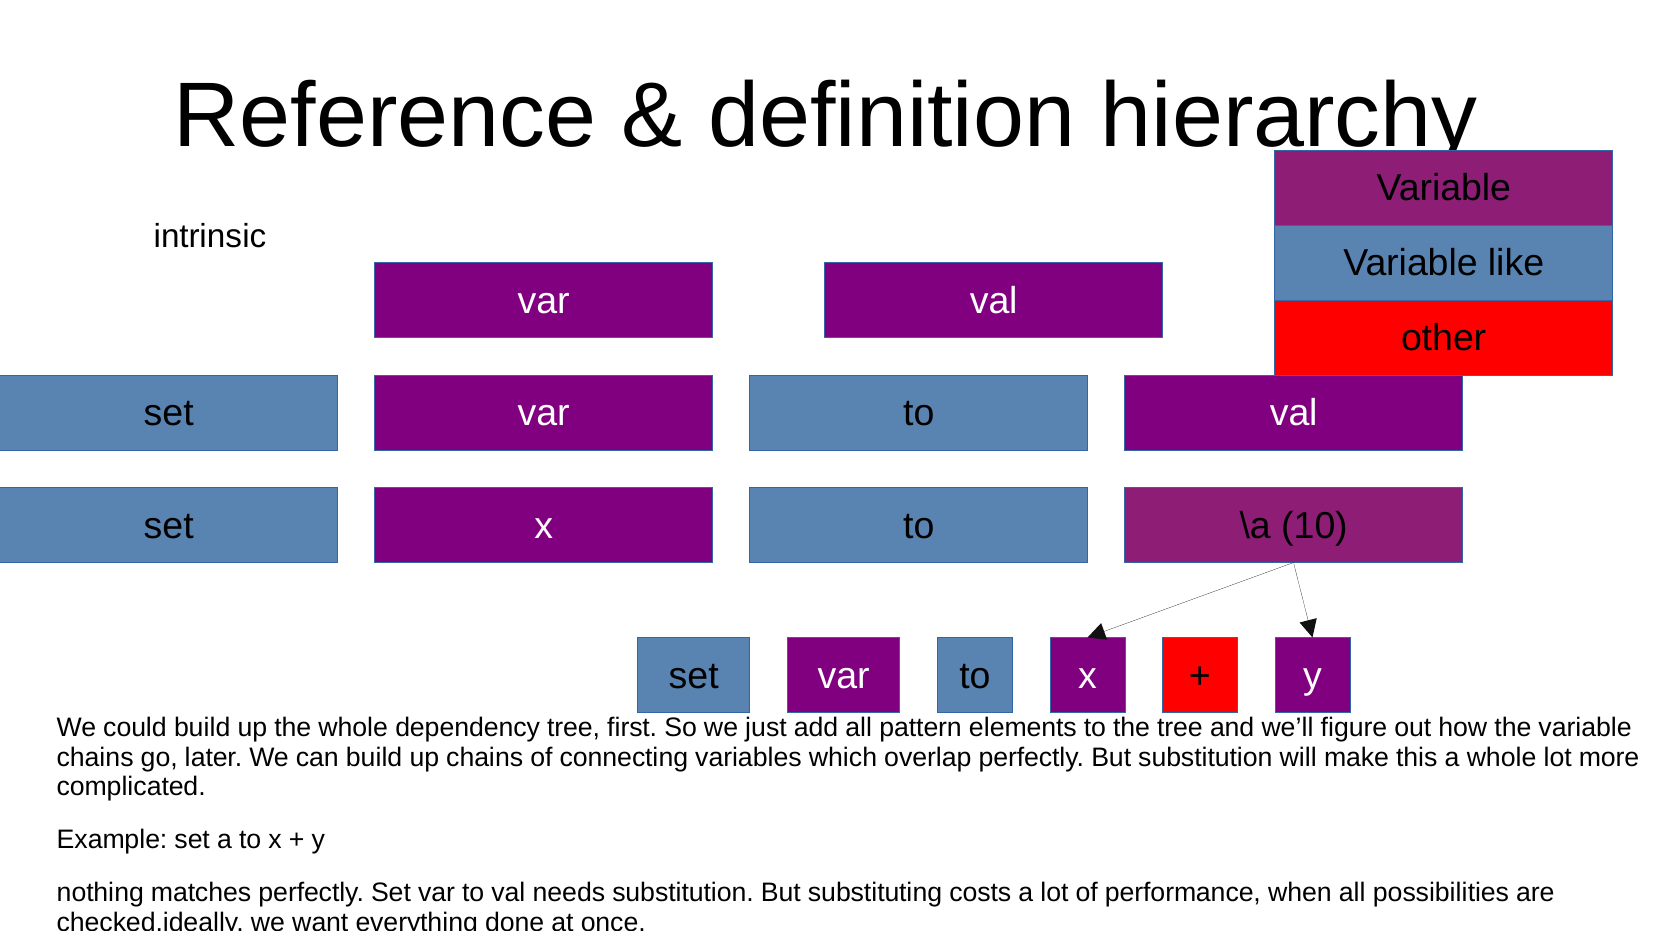

# Reference & definition hierarchy
Variable
intrinsic
Variable like
var
val
other
set
var
to
val
set
x
to
\a (10)
set
var
to
x
+
y
We could build up the whole dependency tree, first. So we just add all pattern elements to the tree and we’ll figure out how the variable chains go, later. We can build up chains of connecting variables which overlap perfectly. But substitution will make this a whole lot more complicated.
Example: set a to x + y
nothing matches perfectly. Set var to val needs substitution. But substituting costs a lot of performance, when all possibilities are checked.ideally, we want everything done at once.